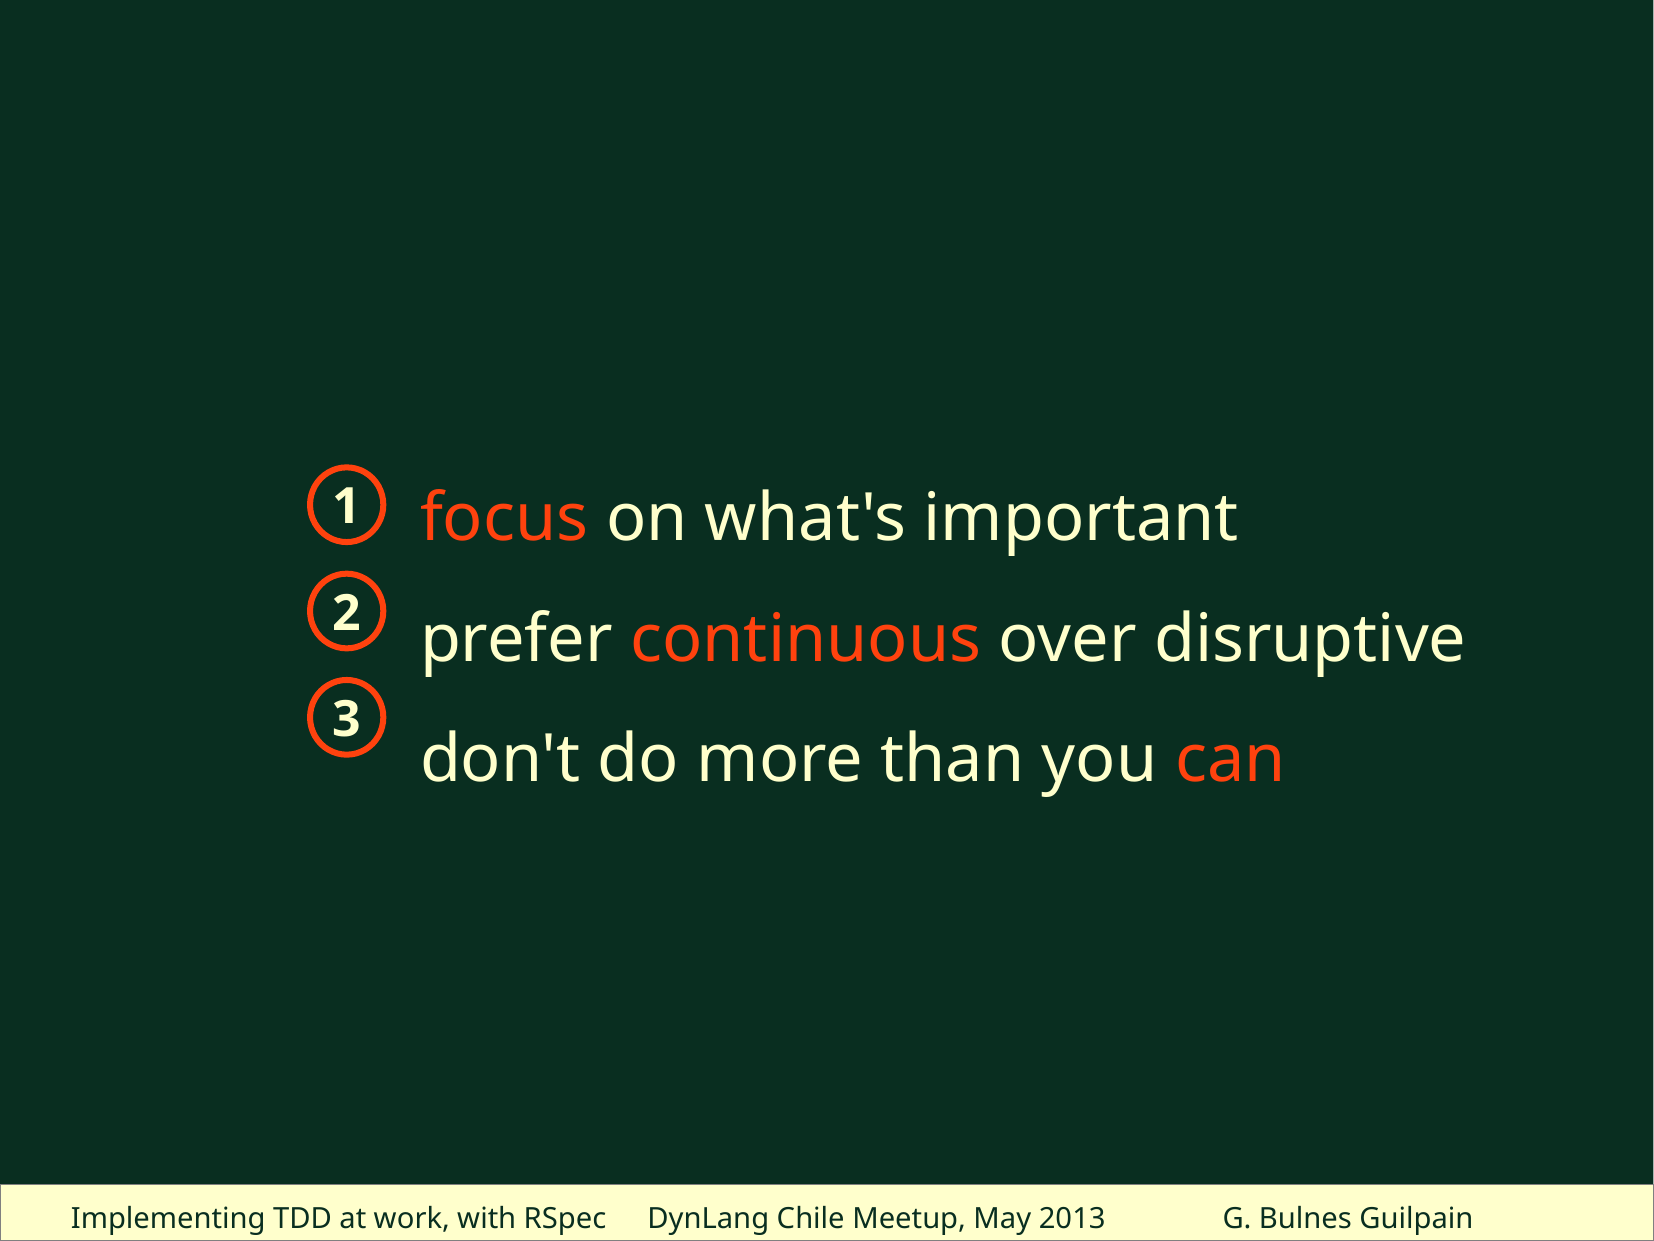

1
2
3
focus on what's important
prefer continuous over disruptive
don't do more than you can
Implementing TDD at work, with RSpec
DynLang Chile Meetup, May 2013
G. Bulnes Guilpain